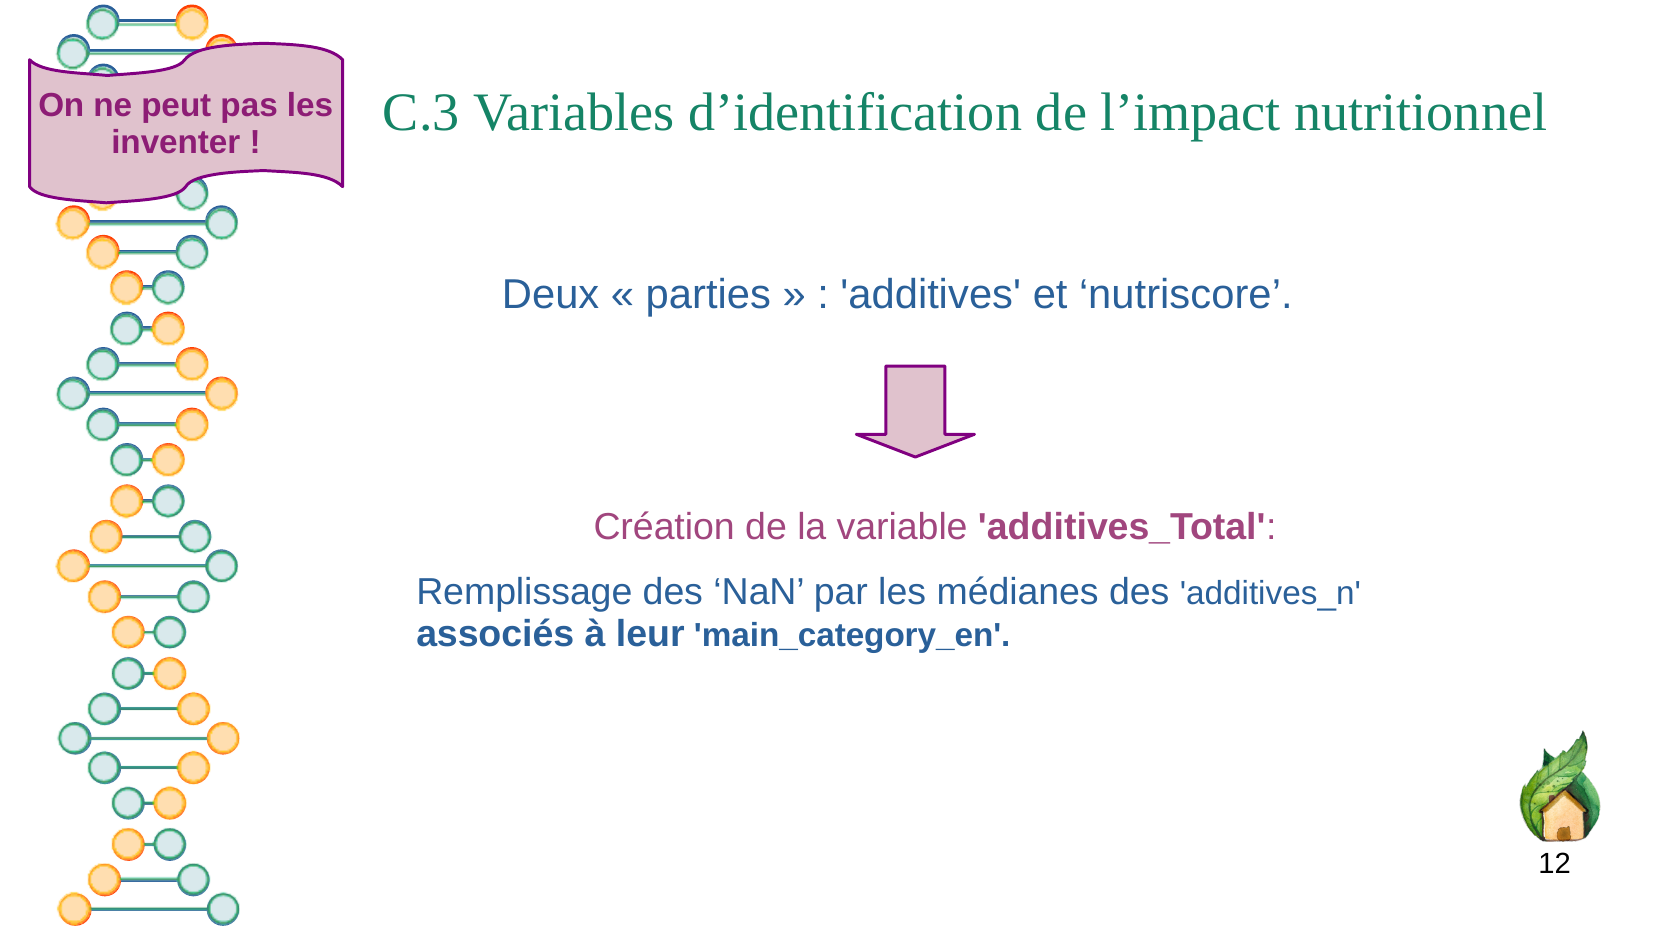

On ne peut pas les inventer !
# C.3 Variables d’identification de l’impact nutritionnel
Deux « parties » : 'additives' et ‘nutriscore’.
Création de la variable 'additives_Total':
Remplissage des ‘NaN’ par les médianes des 'additives_n' associés à leur 'main_category_en'.
12